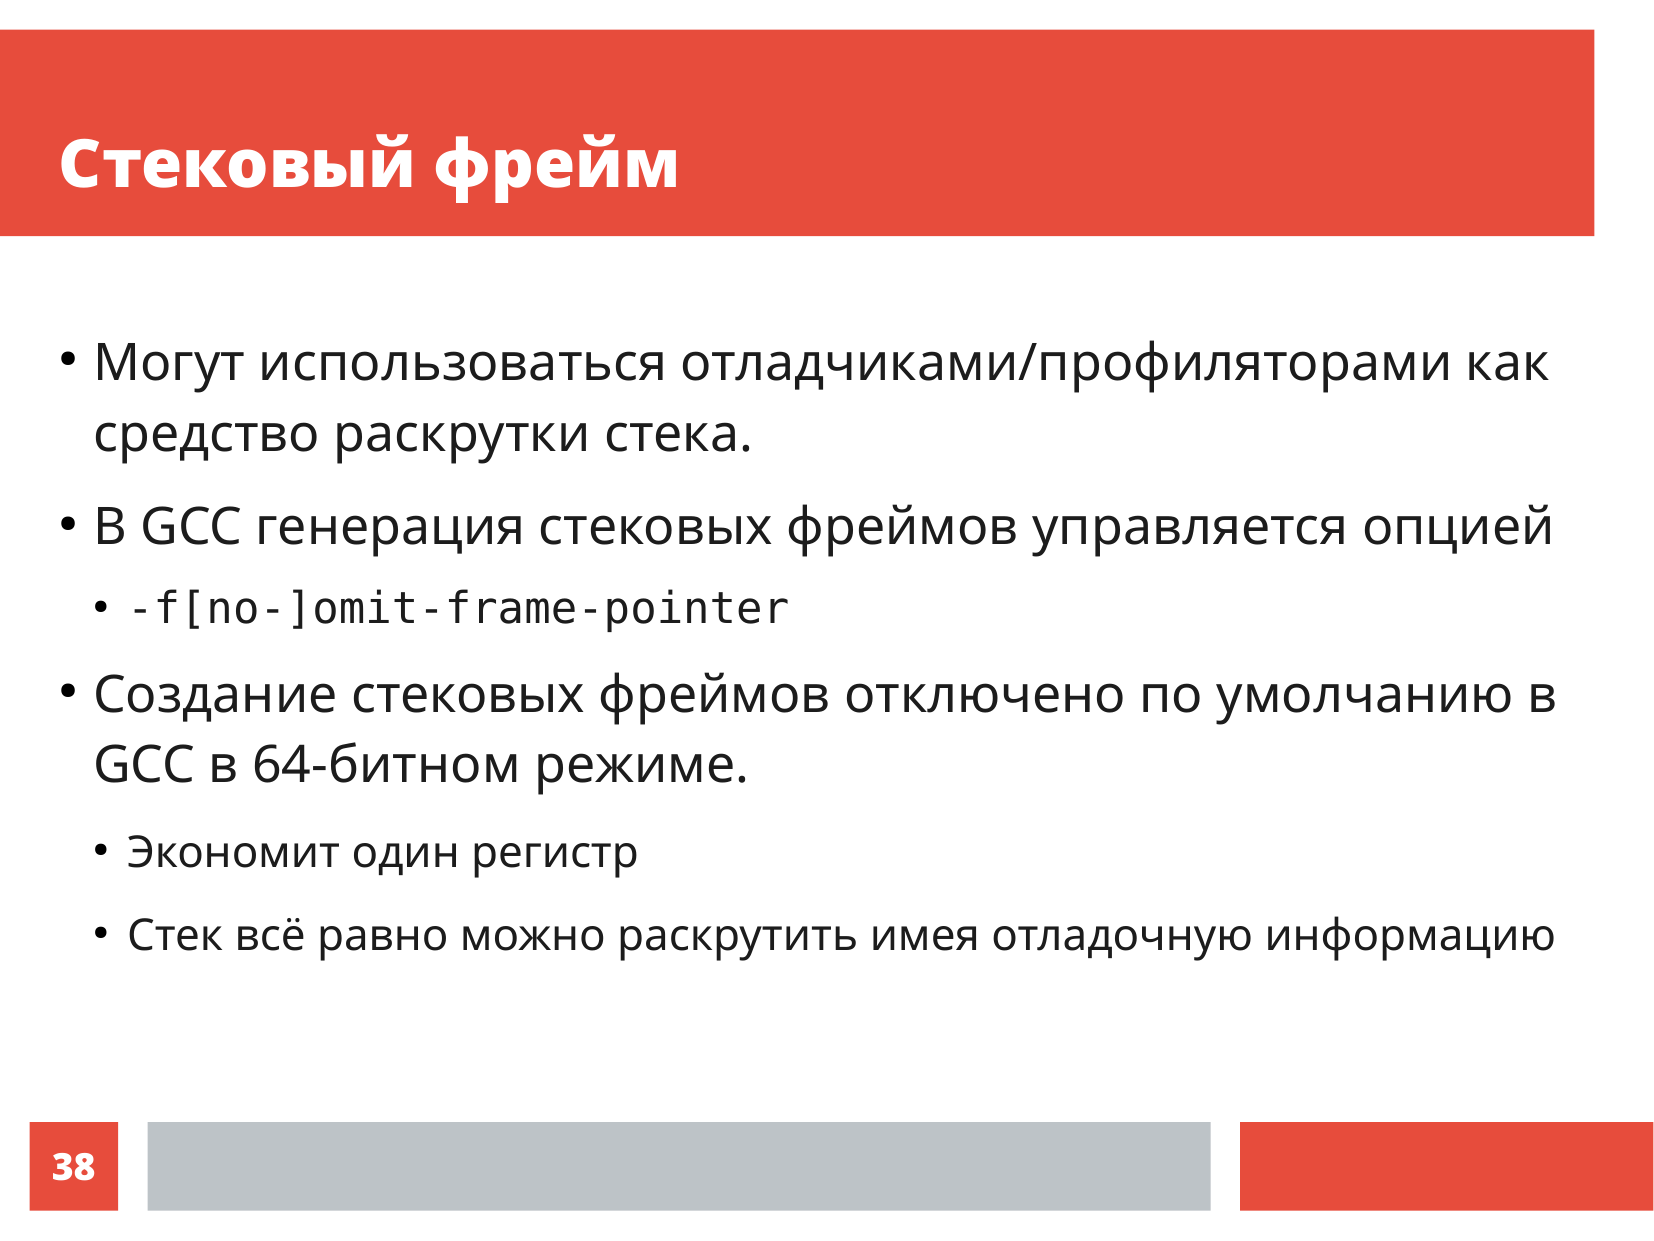

# Стековый фрейм
Могут использоваться отладчиками/профиляторами как средство раскрутки стека.
В GCC генерация стековых фреймов управляется опцией
-f[no-]omit-frame-pointer
Создание стековых фреймов отключено по умолчанию в GCC в 64-битном режиме.
Экономит один регистр
Стек всё равно можно раскрутить имея отладочную информацию
38